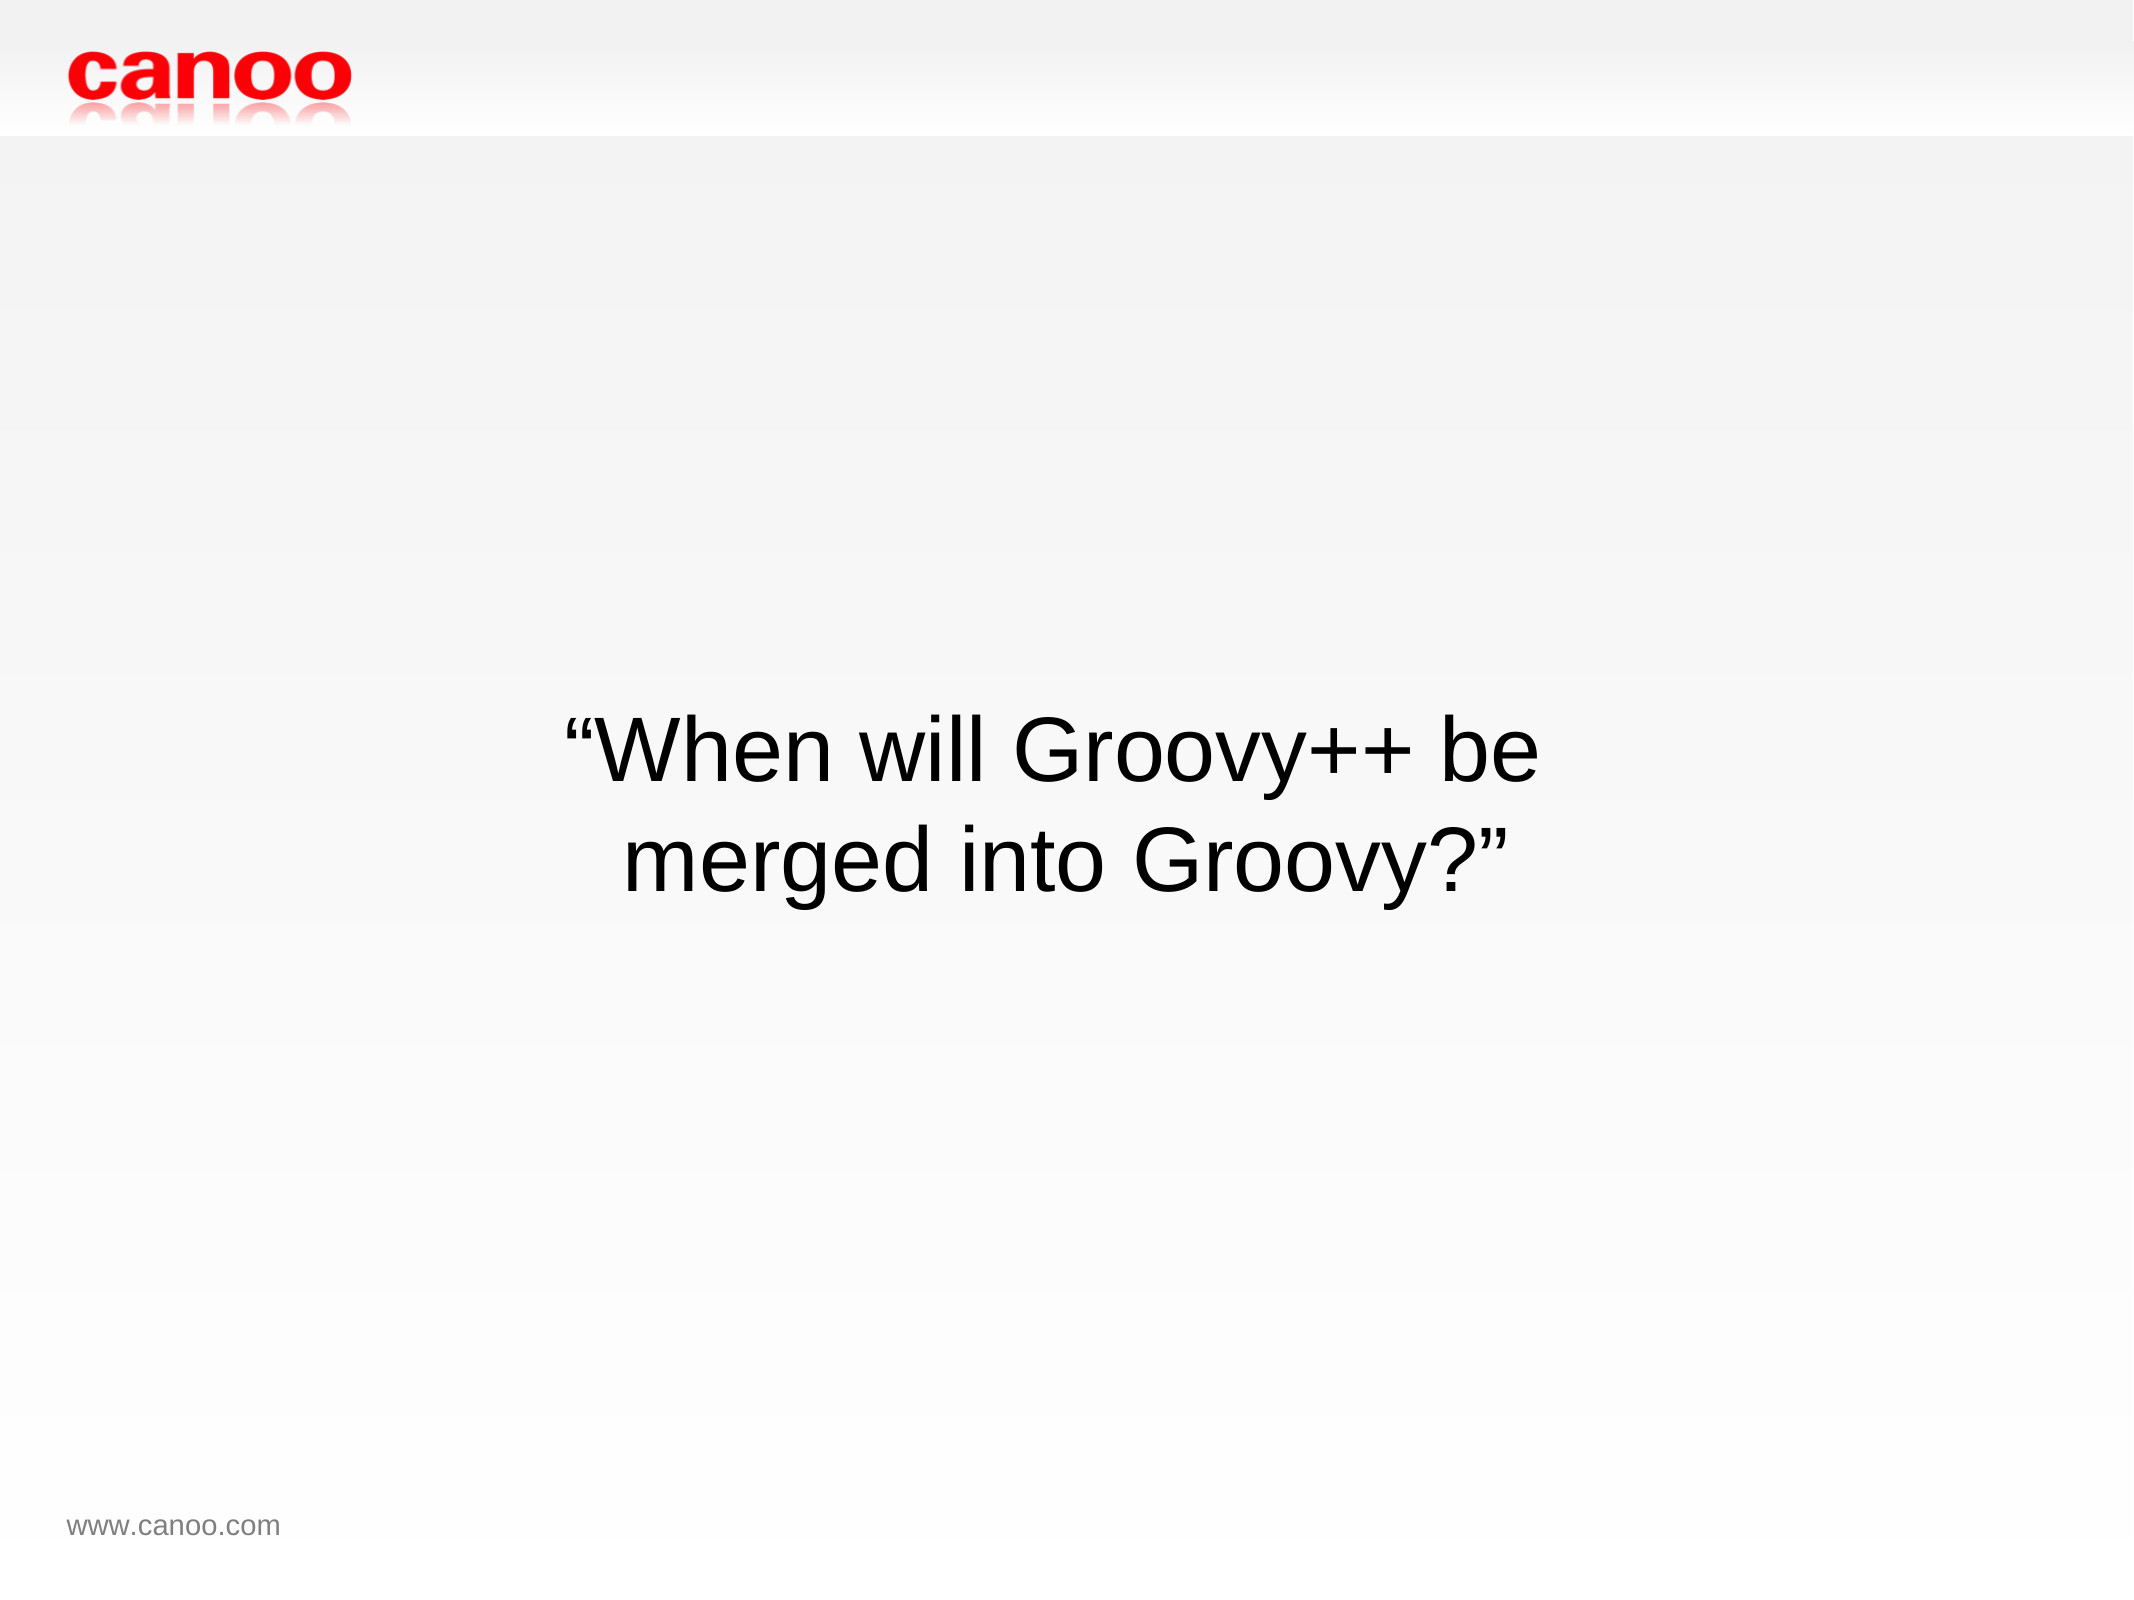

# “When will Groovy++ be merged into Groovy?”